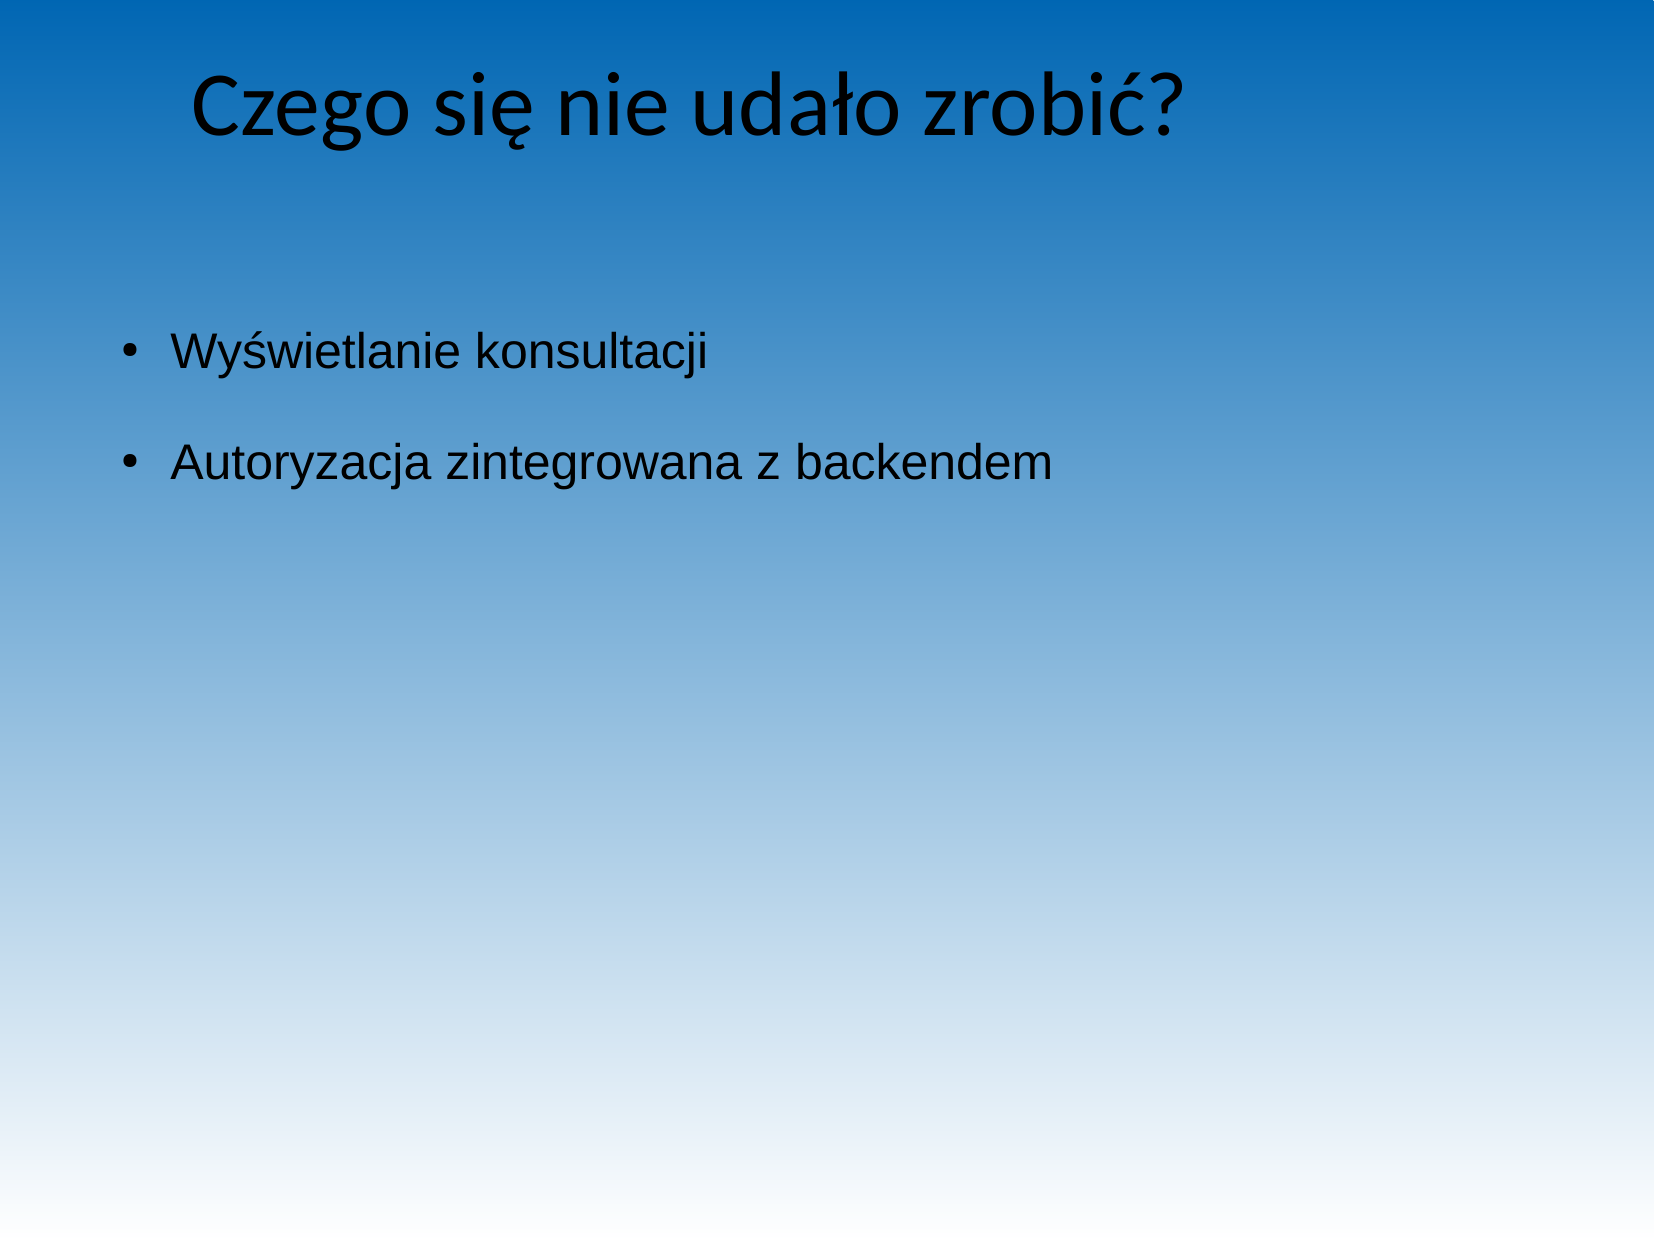

Czego się nie udało zrobić?
 Wyświetlanie konsultacji
 Autoryzacja zintegrowana z backendem